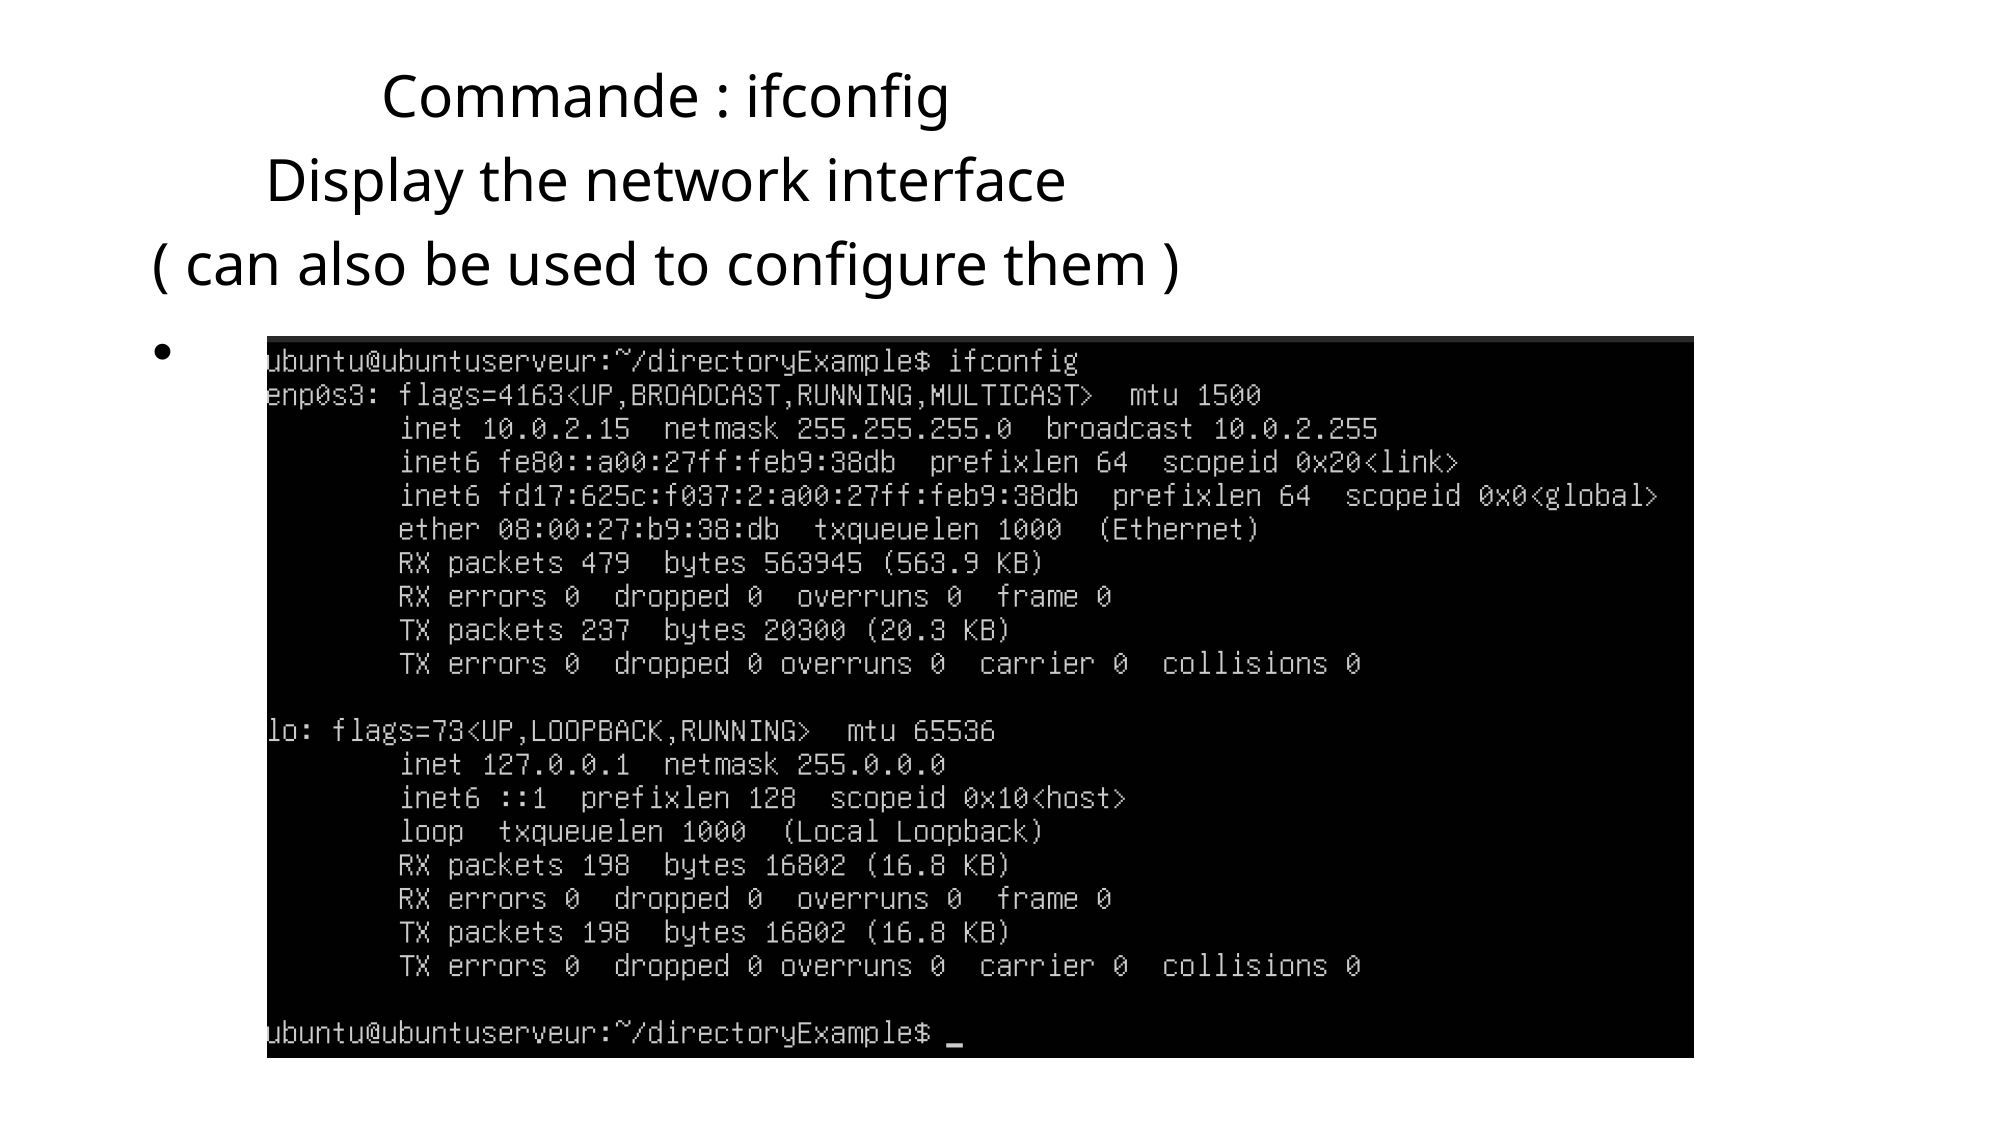

# Commande : ifconfig
Display the network interface
( can also be used to configure them )